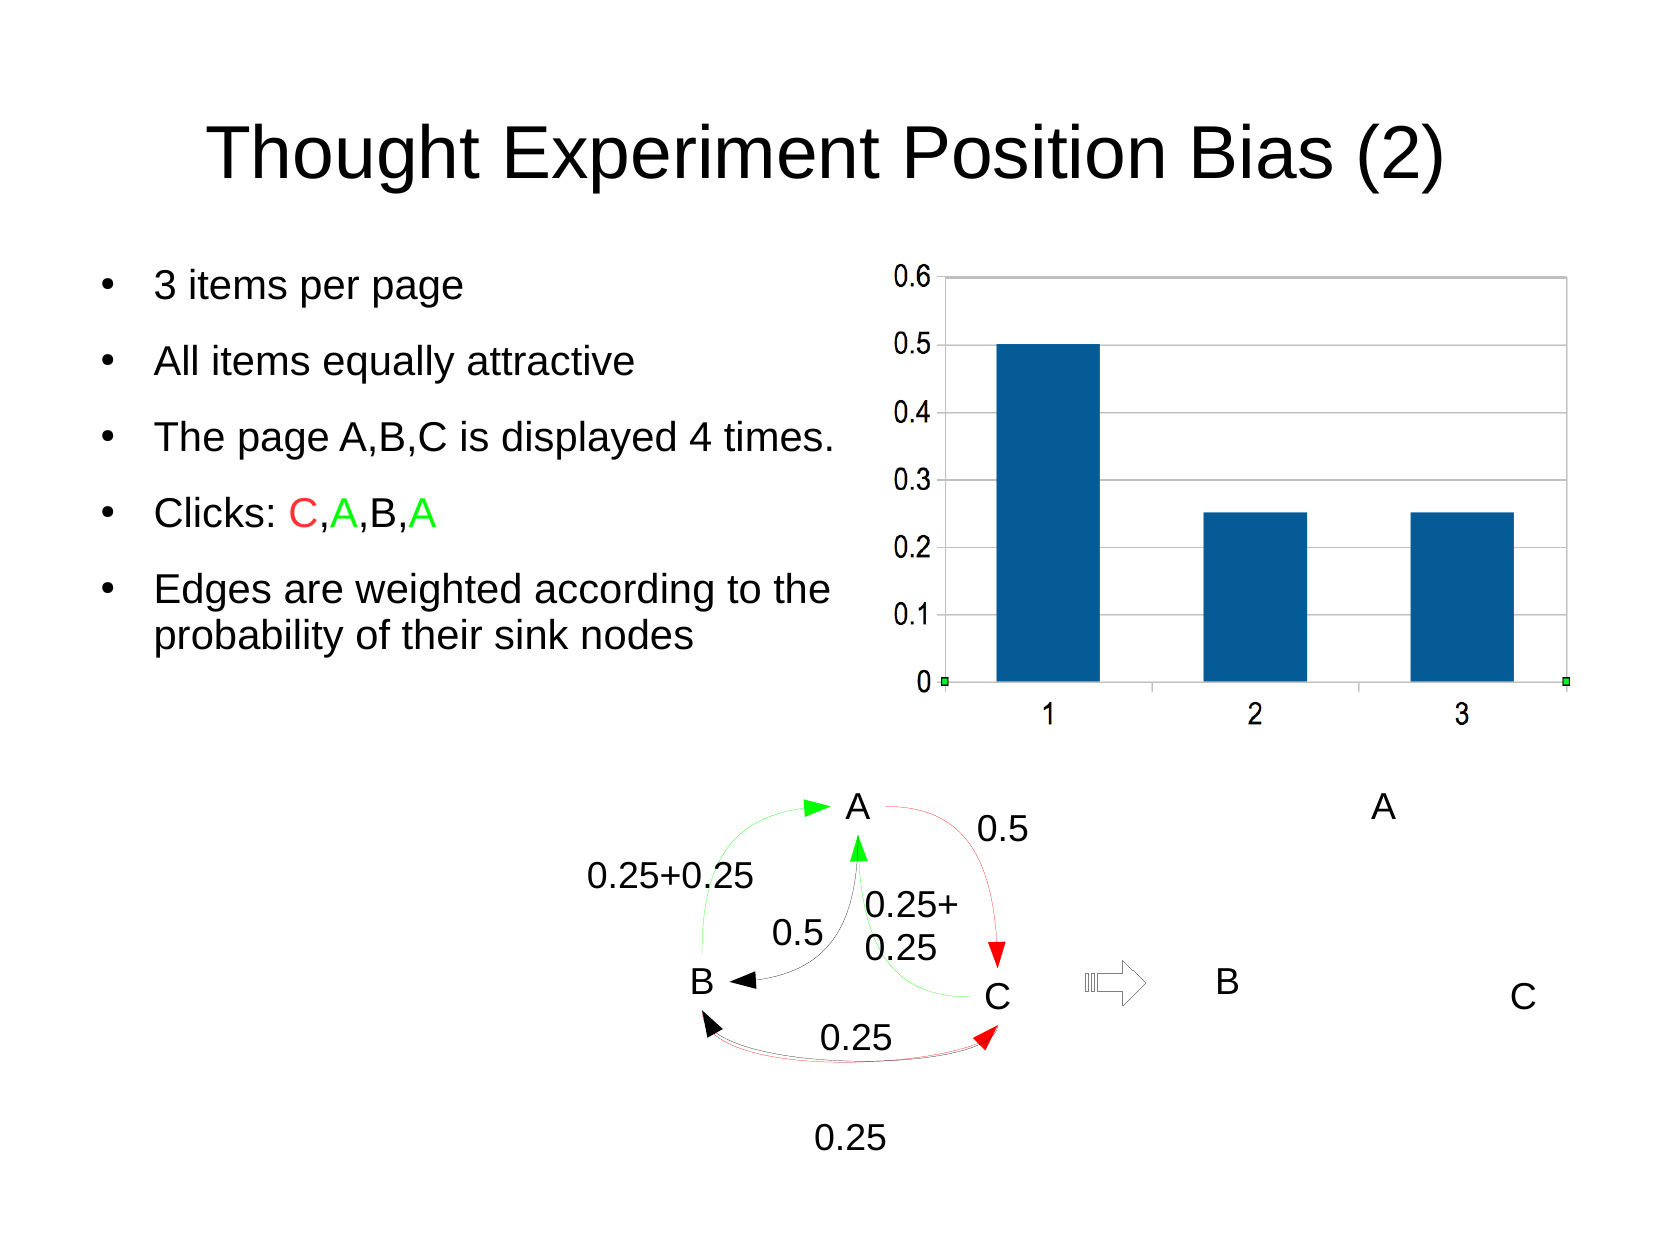

# Thought Experiment Position Bias (2)
3 items per page
All items equally attractive
The page A,B,C is displayed 4 times.
Clicks: C,A,B,A
Edges are weighted according to the probability of their sink nodes
A
A
0.5
0.25+0.25
0.25+
0.25
0.5
B
B
C
C
0.25
0.25